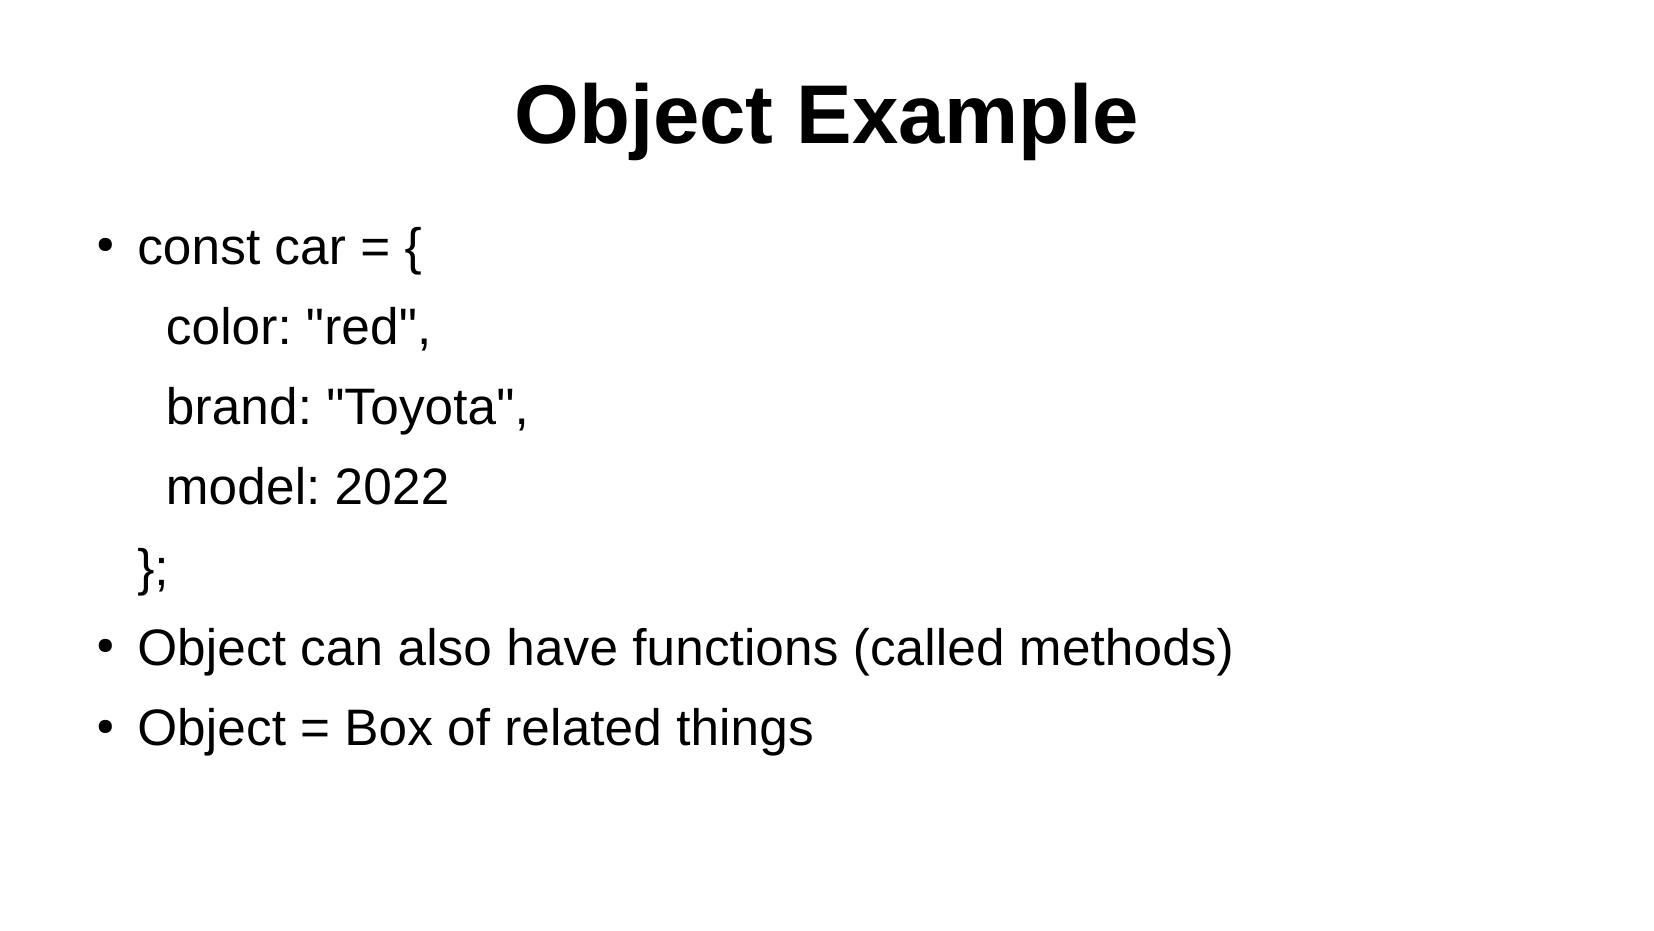

# Object Example
const car = {
 color: "red",
 brand: "Toyota",
 model: 2022
};
Object can also have functions (called methods)
Object = Box of related things